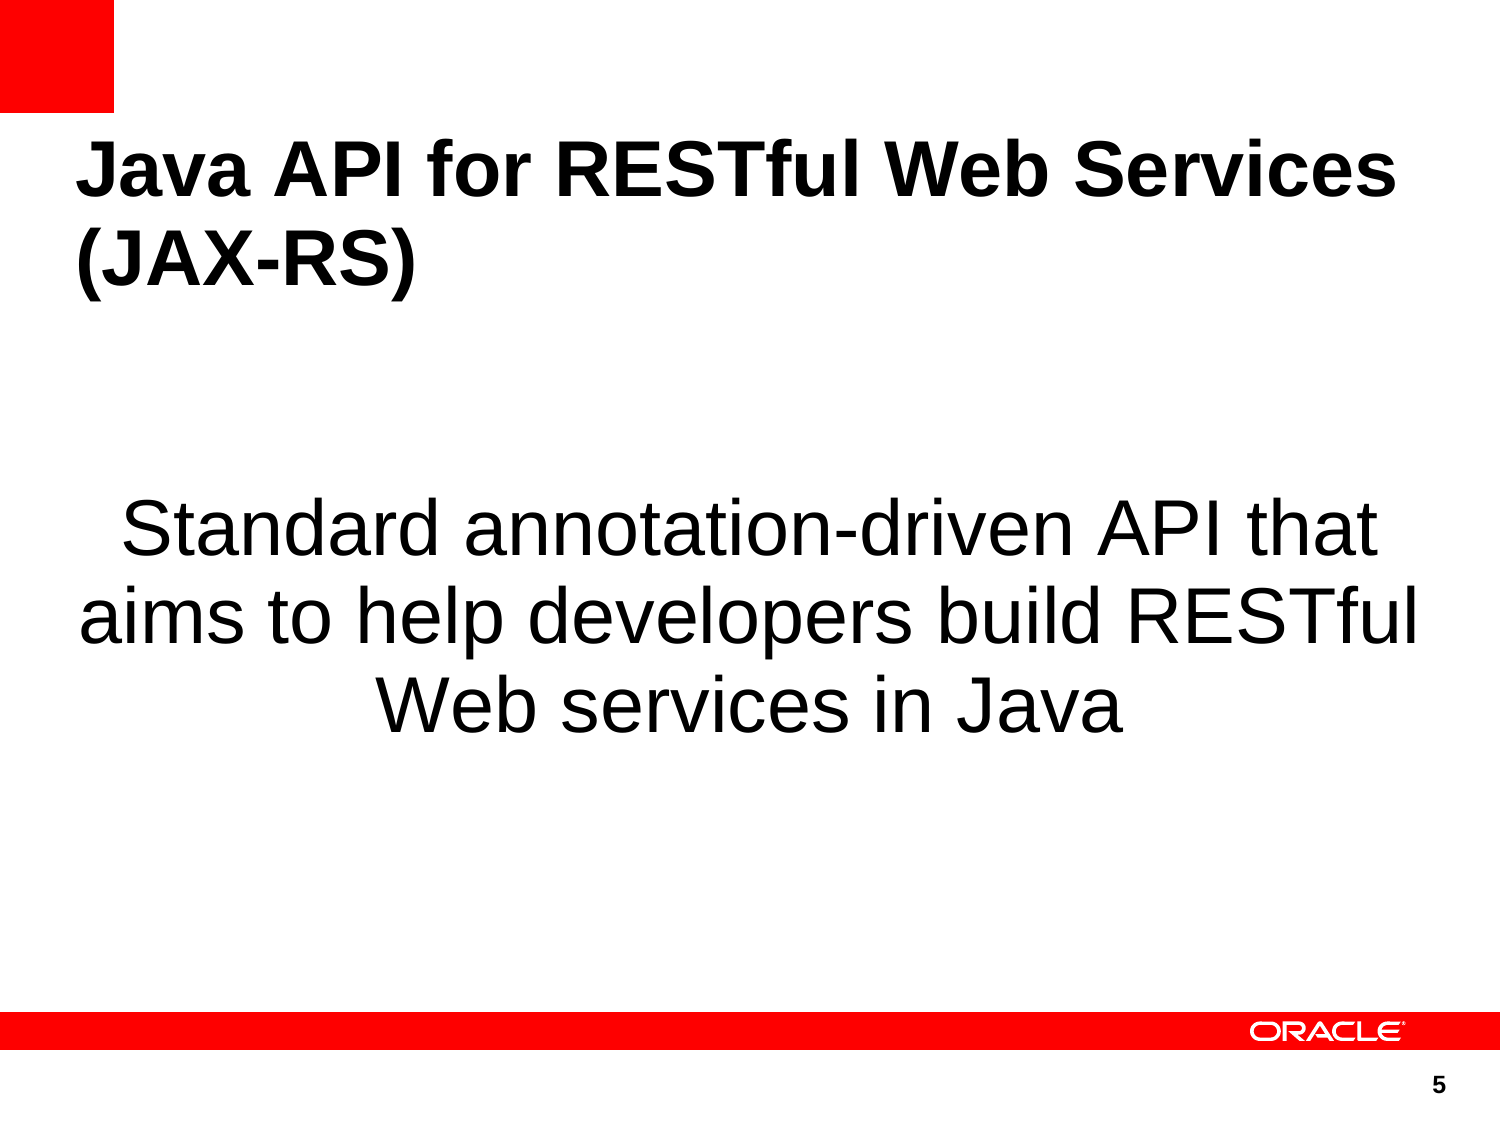

# Java API for RESTful Web Services (JAX-RS)
Standard annotation-driven API that aims to help developers build RESTful Web services in Java